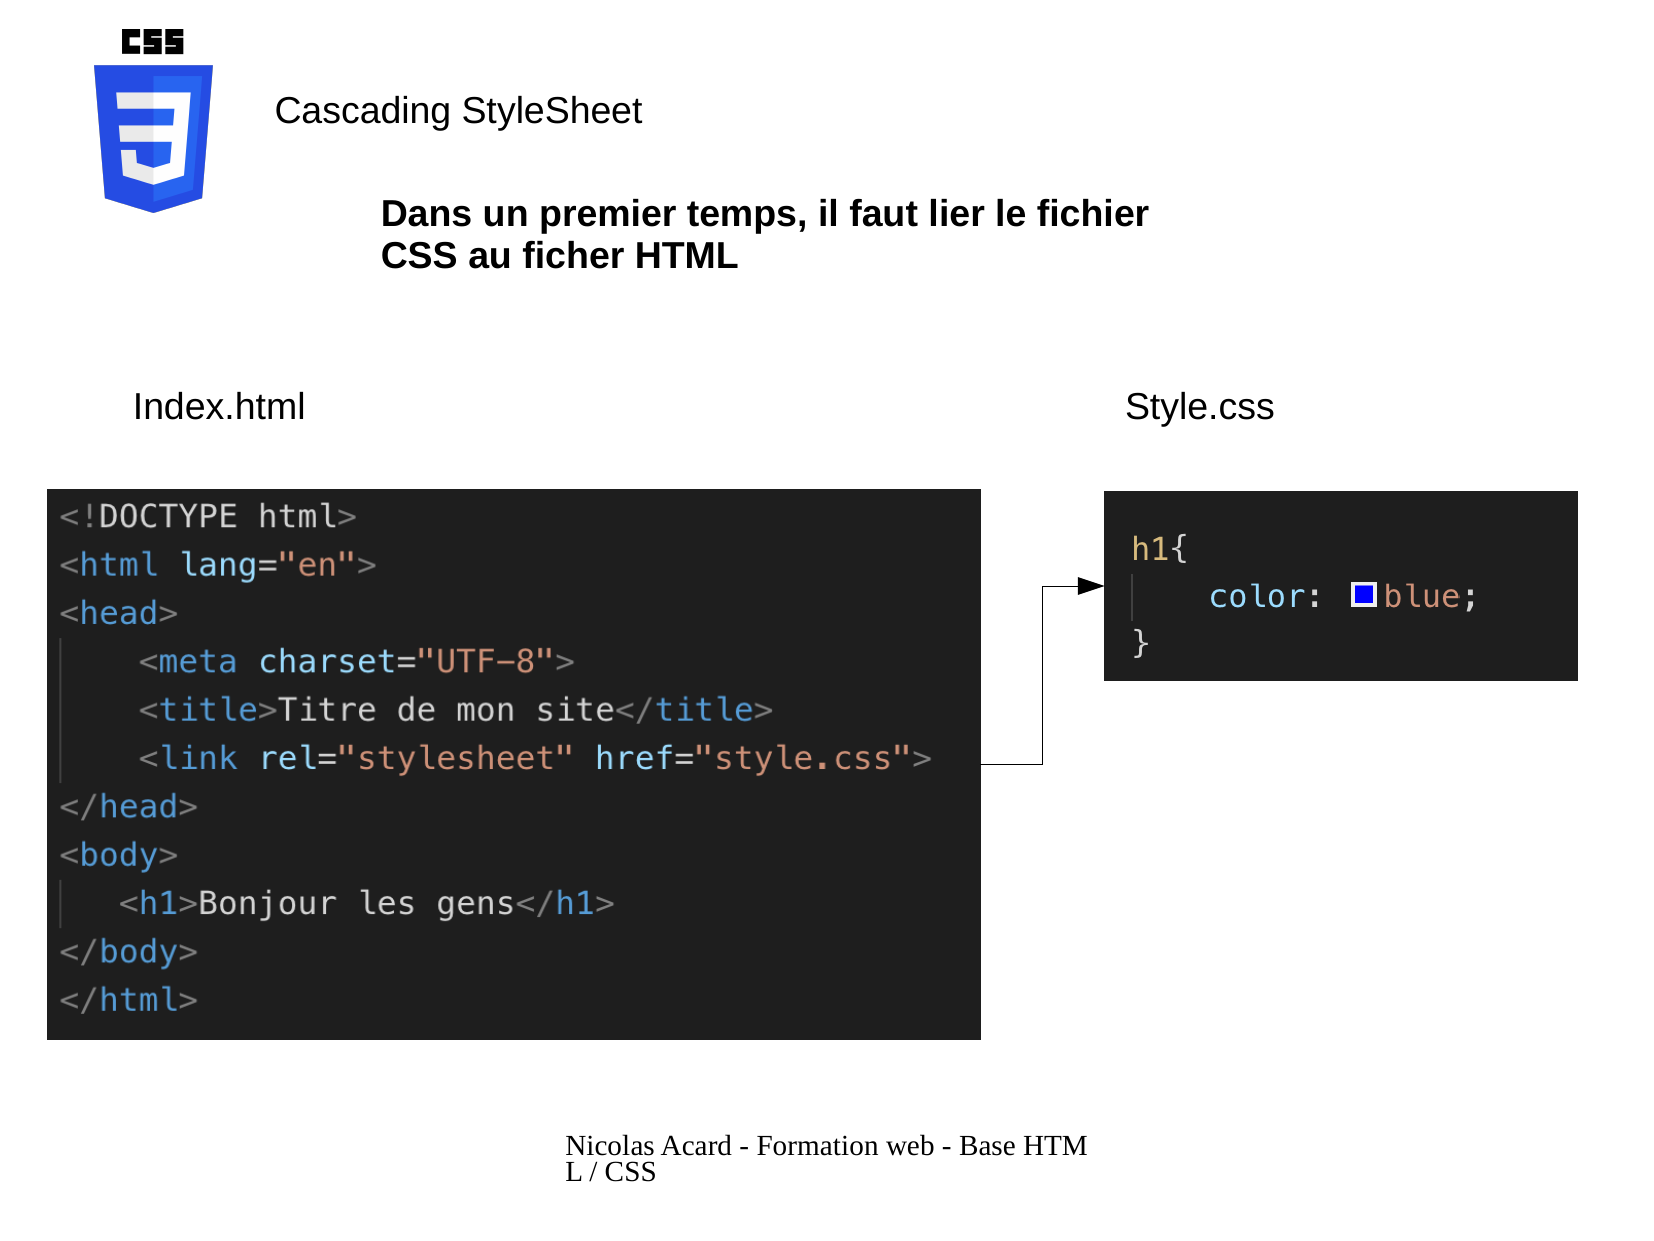

Cascading StyleSheet
Dans un premier temps, il faut lier le fichier CSS au ficher HTML
Index.html
Style.css
Nicolas Acard - Formation web - Base HTML / CSS